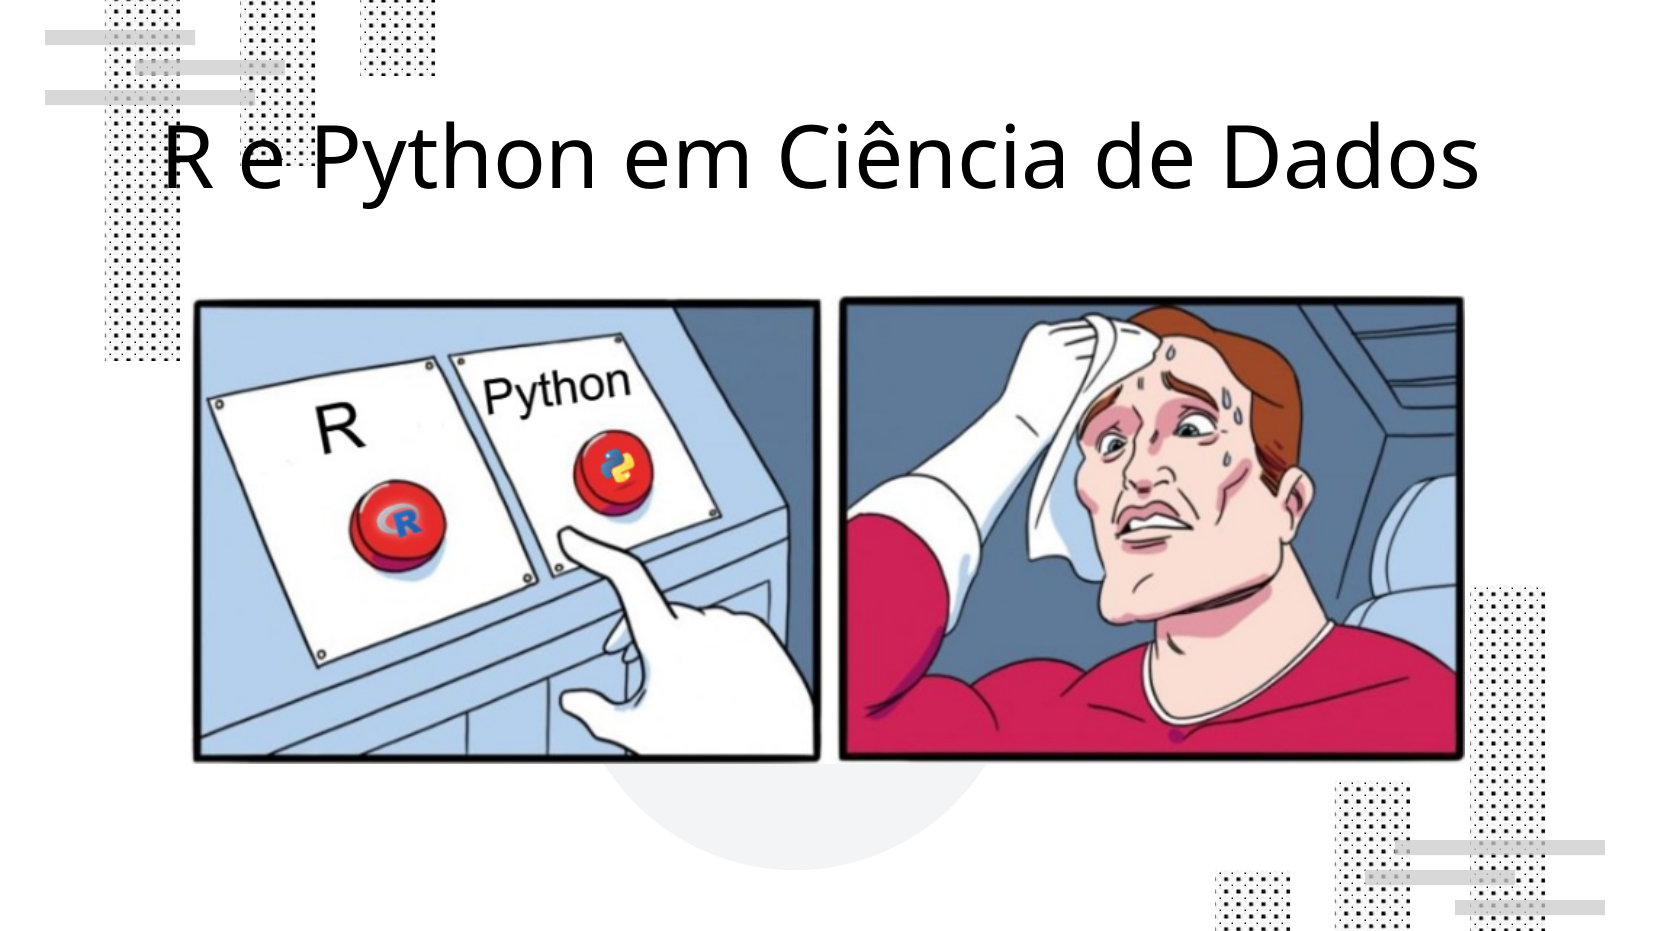

# R e Python em Ciência de Dados